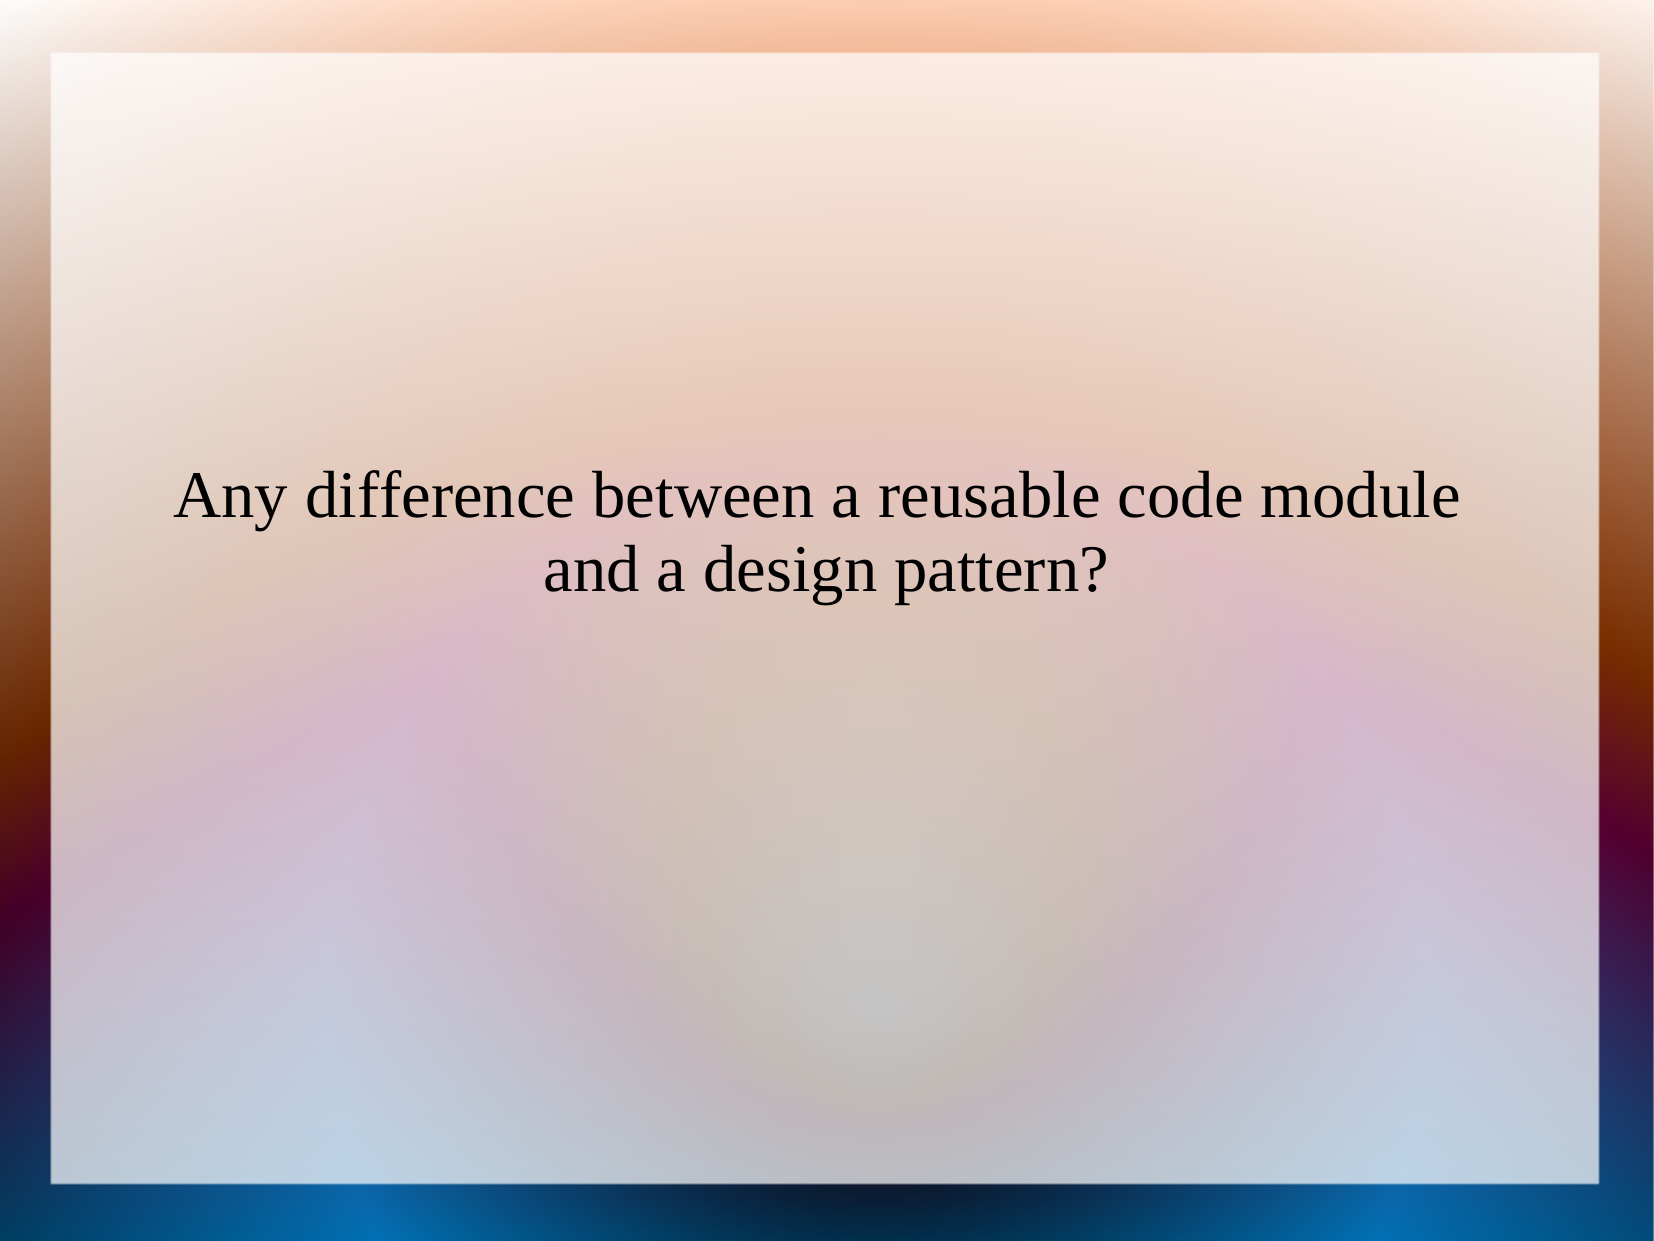

# Any difference between a reusable code module
and a design pattern?